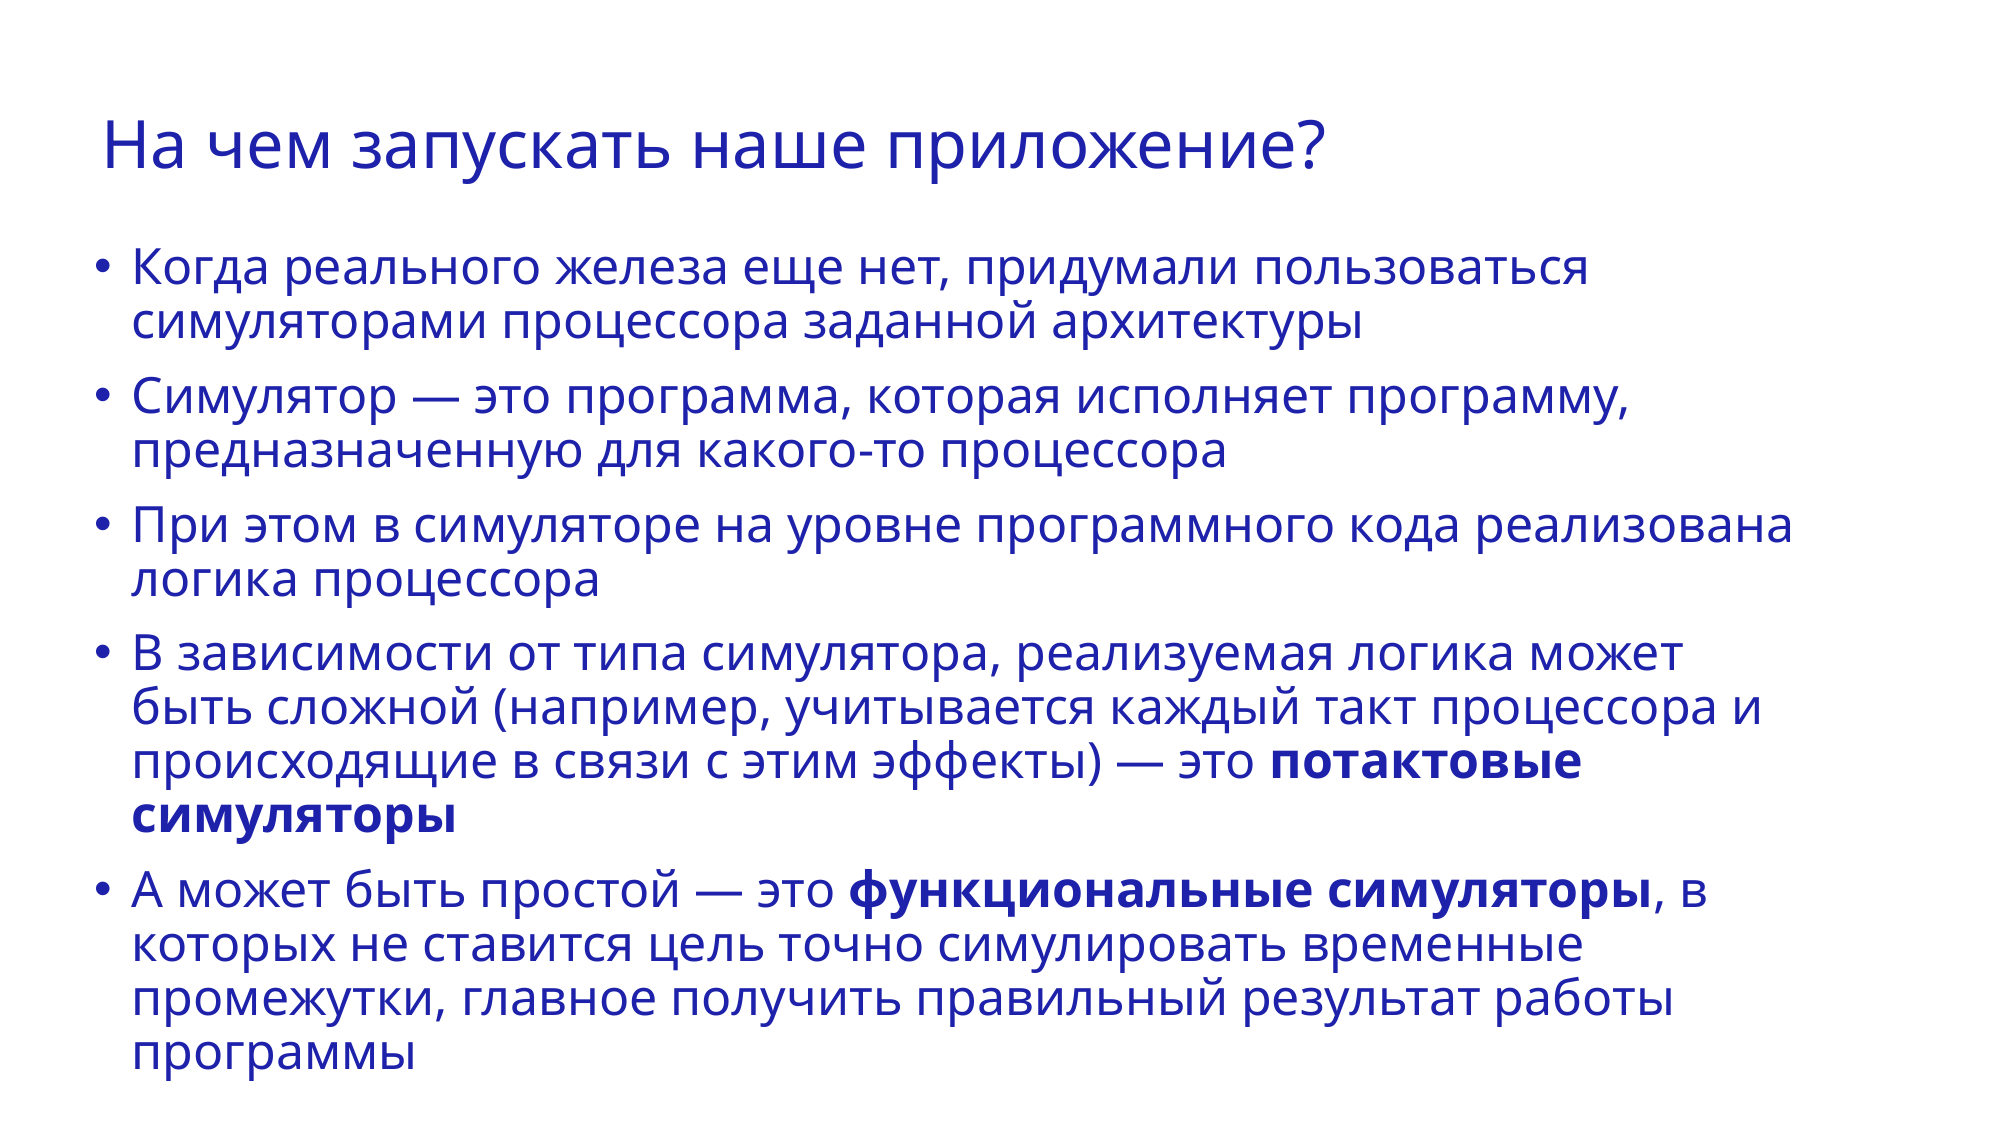

# На чем запускать наше приложение?
Когда реального железа еще нет, придумали пользоваться симуляторами процессора заданной архитектуры
Симулятор — это программа, которая исполняет программу, предназначенную для какого-то процессора
При этом в симуляторе на уровне программного кода реализована логика процессора
В зависимости от типа симулятора, реализуемая логика может быть сложной (например, учитывается каждый такт процессора и происходящие в связи с этим эффекты) — это потактовые симуляторы
А может быть простой — это функциональные симуляторы, в которых не ставится цель точно симулировать временные промежутки, главное получить правильный результат работы программы